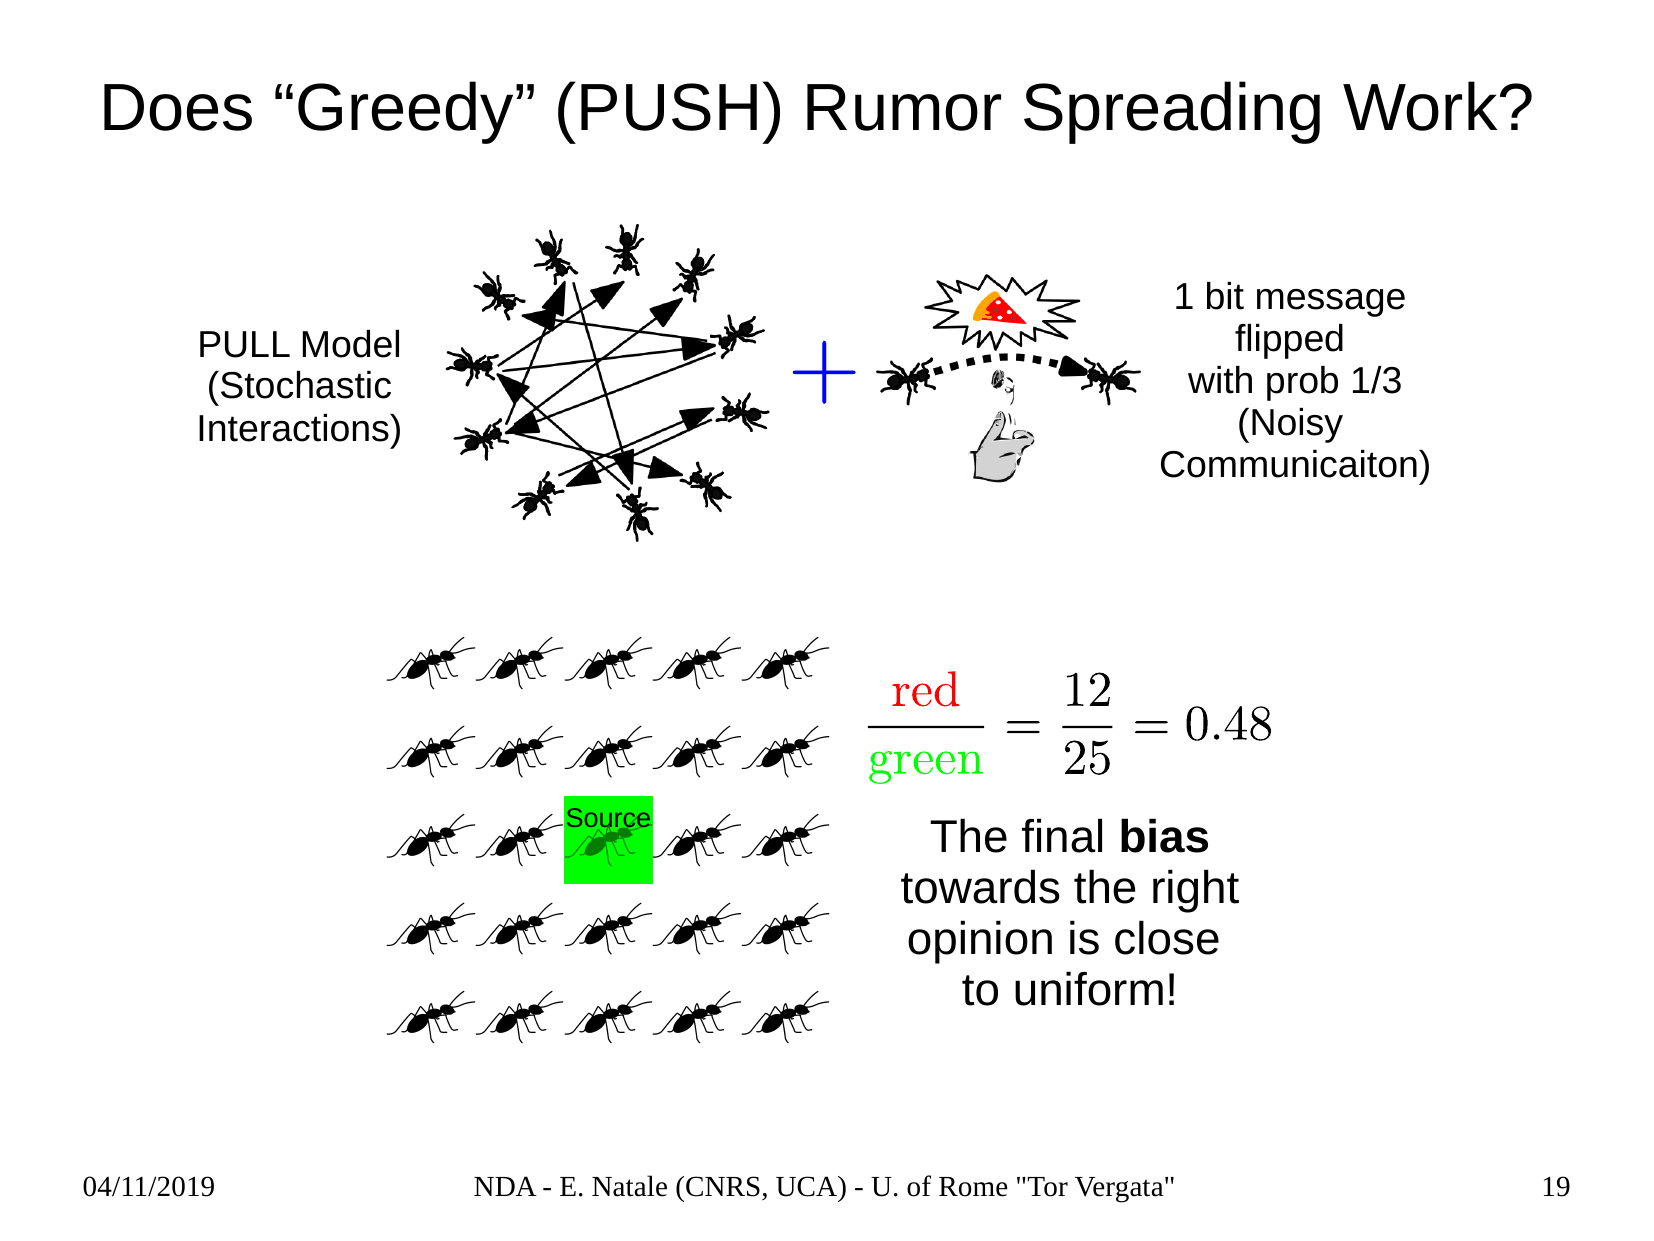

# Does “Greedy” (PUSH) Rumor Spreading Work?
1 bit message
flipped
with prob 1/3
(Noisy
Communicaiton)
PULL Model
(Stochastic Interactions)
Source
The final bias
towards the right
opinion is close
to uniform!
04/11/2019
NDA - E. Natale (CNRS, UCA) - U. of Rome "Tor Vergata"
19